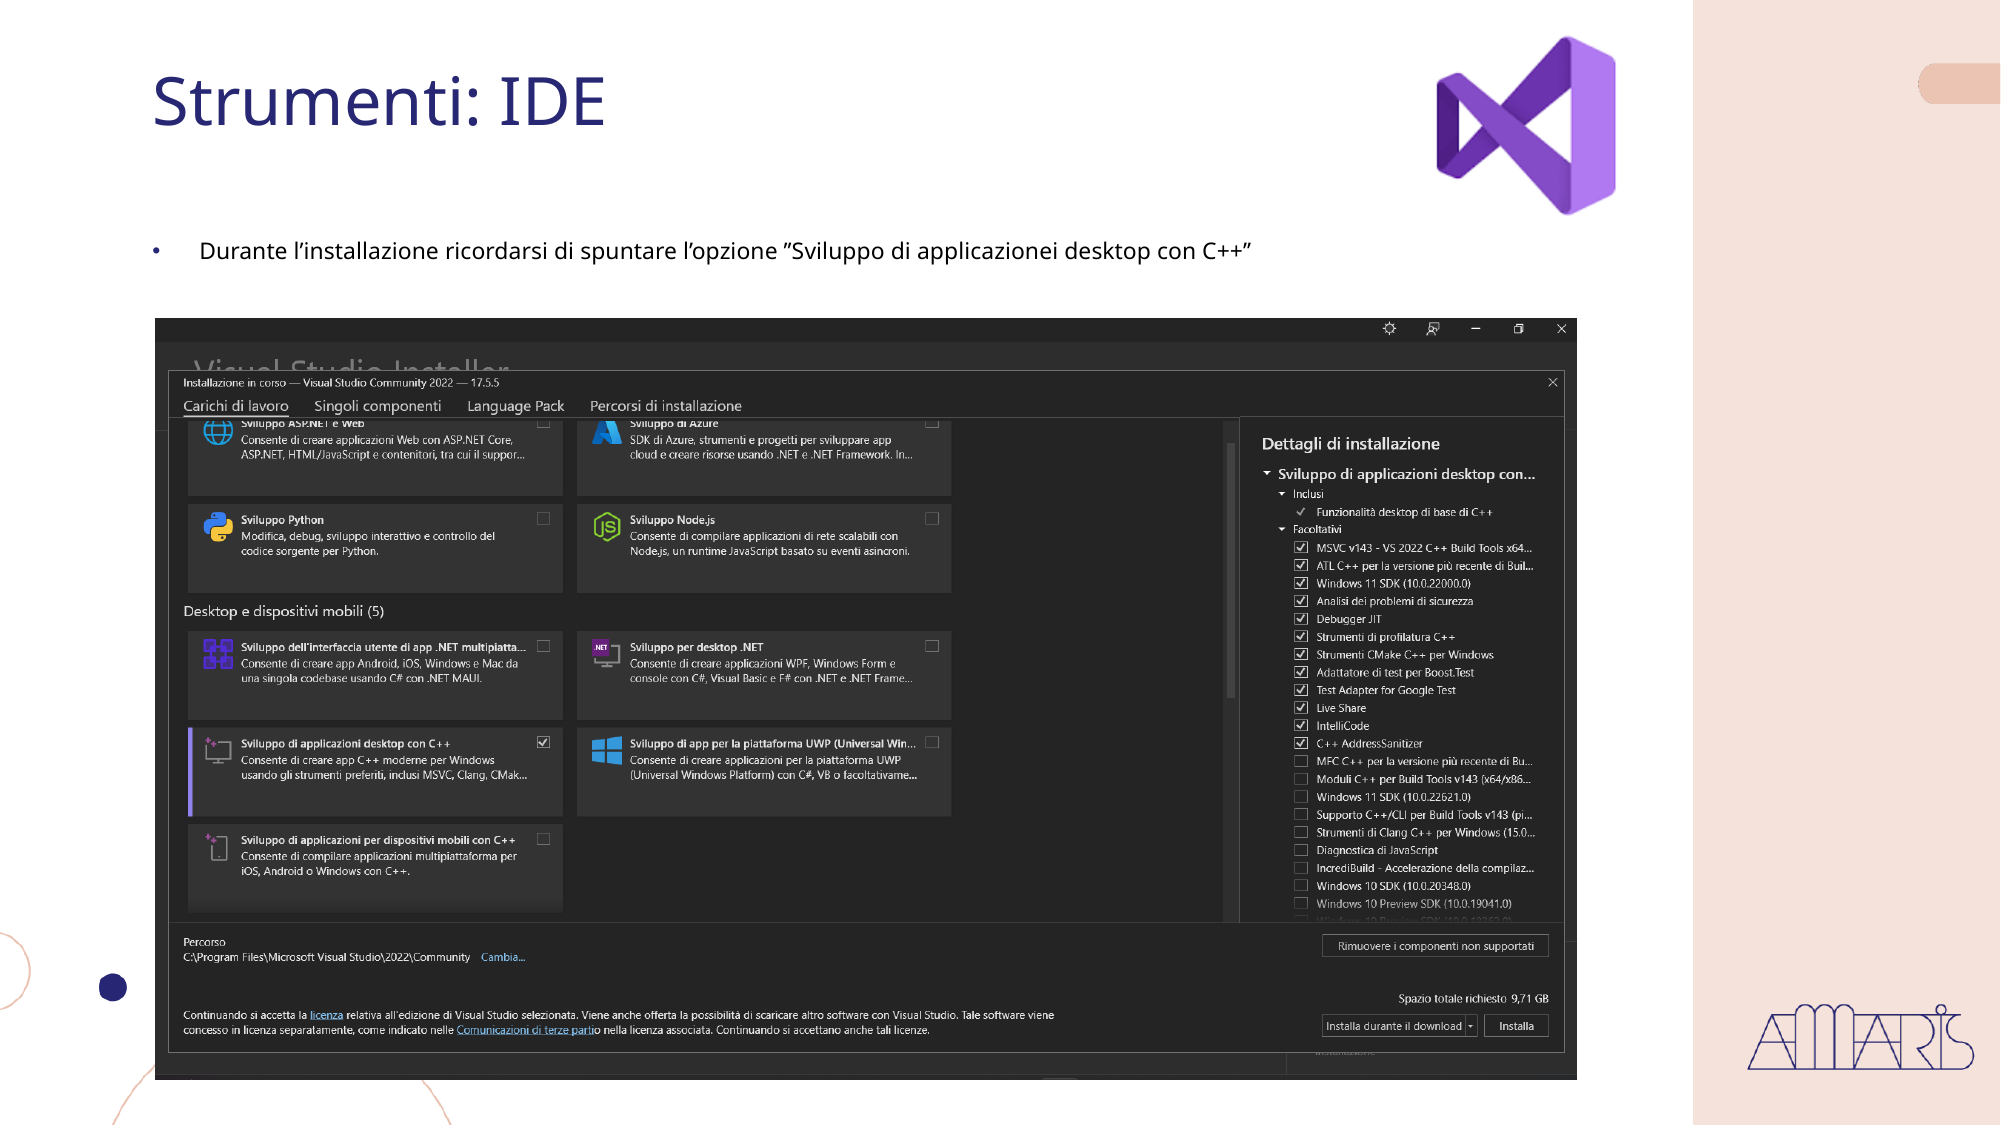

# Strumenti: IDE
Durante l’installazione ricordarsi di spuntare l’opzione ’’Sviluppo di applicazionei desktop con C++’’